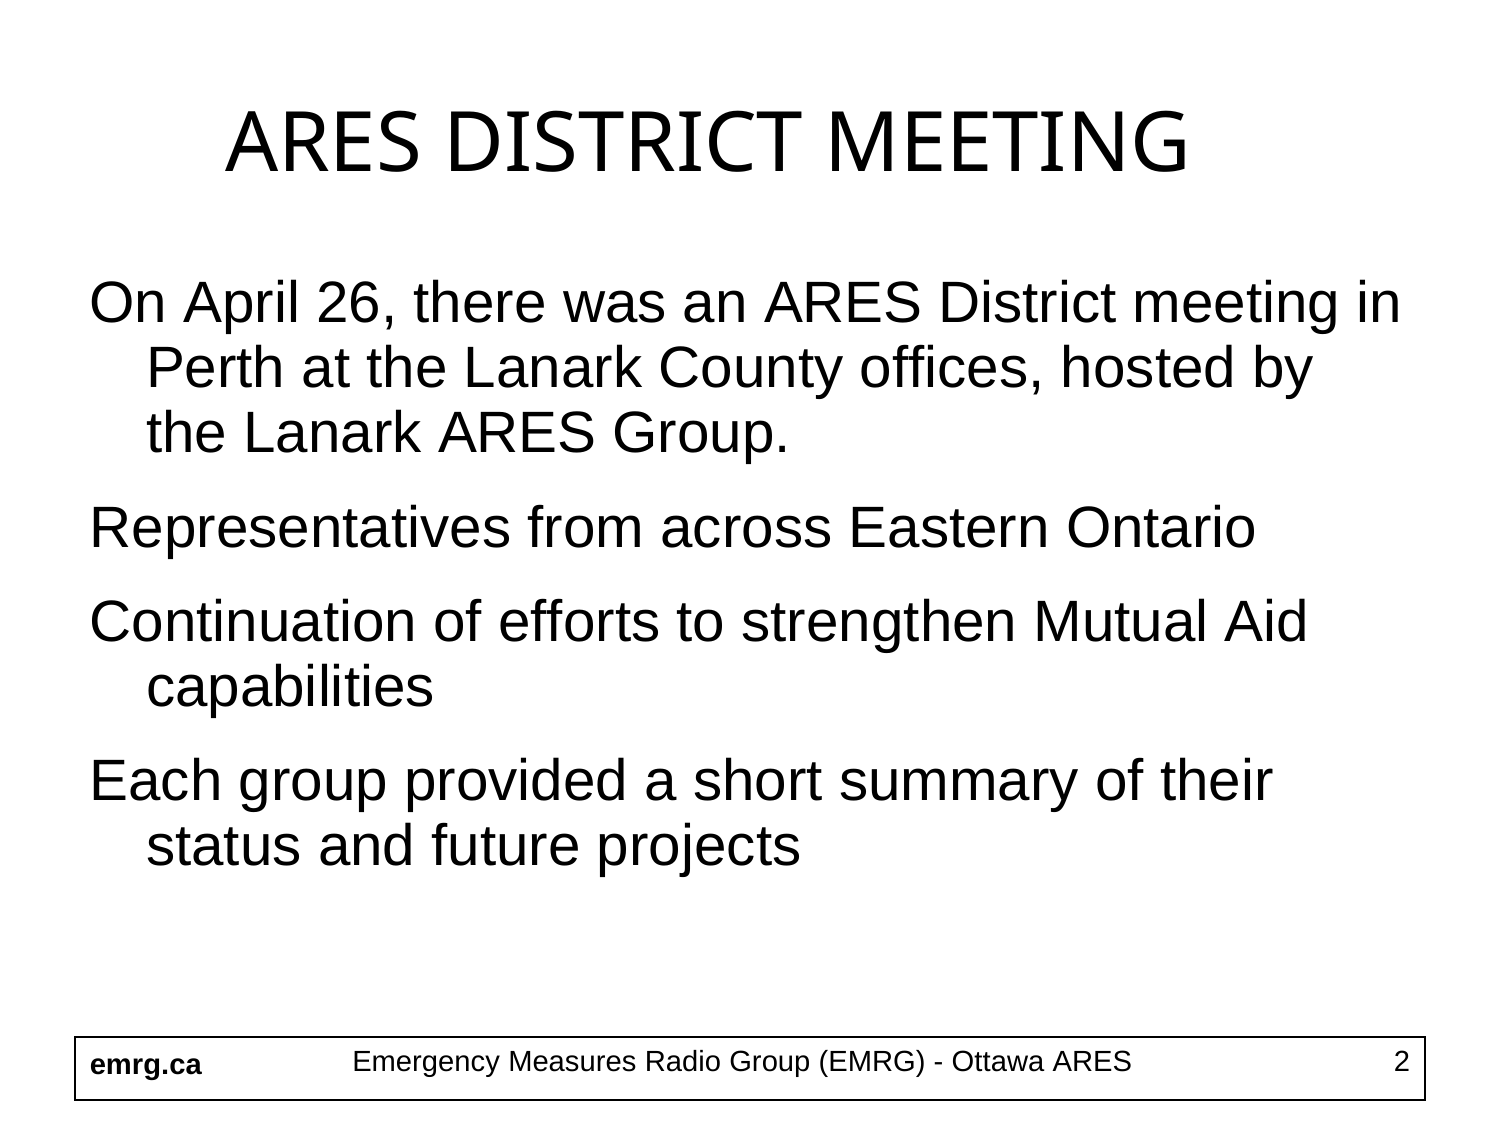

# ARES DISTRICT MEETING
On April 26, there was an ARES District meeting in Perth at the Lanark County offices, hosted by the Lanark ARES Group.
Representatives from across Eastern Ontario
Continuation of efforts to strengthen Mutual Aid capabilities
Each group provided a short summary of their status and future projects
Emergency Measures Radio Group (EMRG) - Ottawa ARES
2